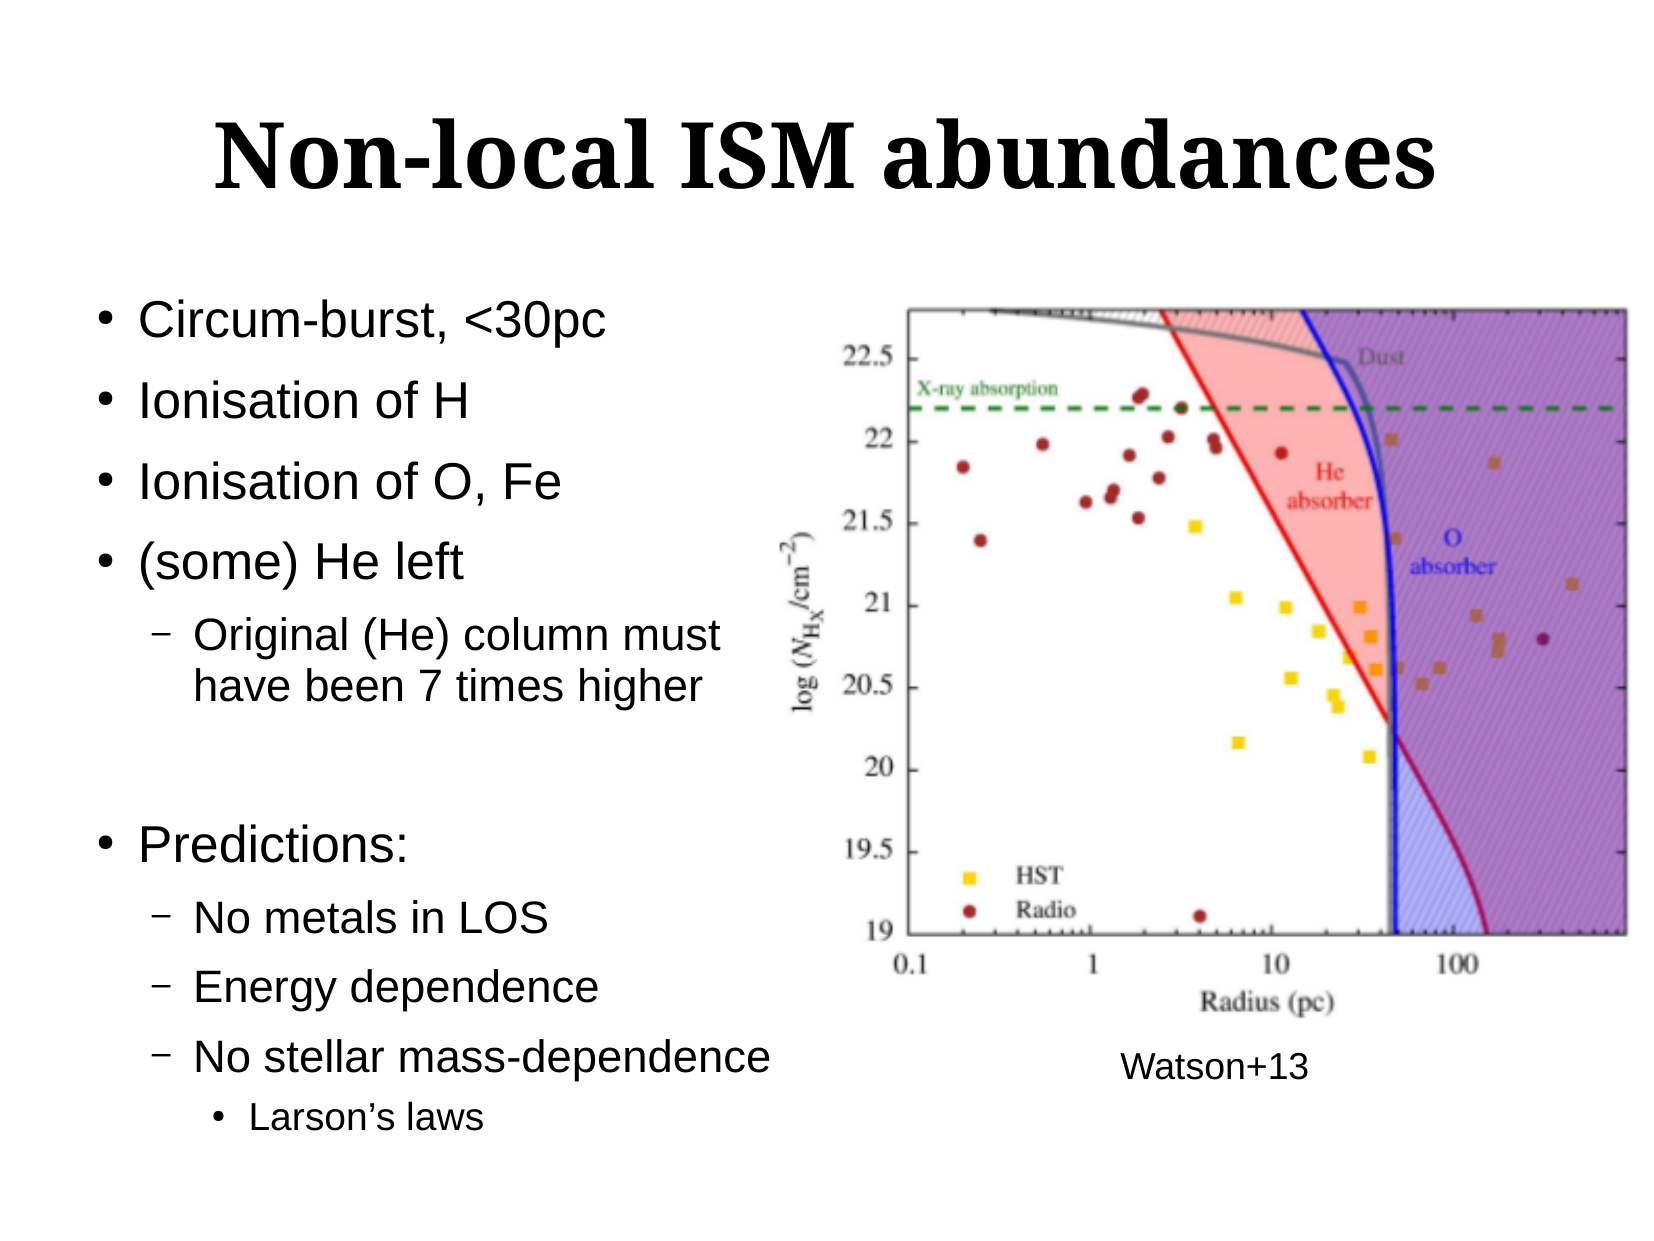

# Non-local ISM abundances
Circum-burst, <30pc
Ionisation of H
Ionisation of O, Fe
(some) He left
Original (He) column must have been 7 times higher
Predictions:
No metals in LOS
Energy dependence
No stellar mass-dependence
Larson’s laws
Watson+13